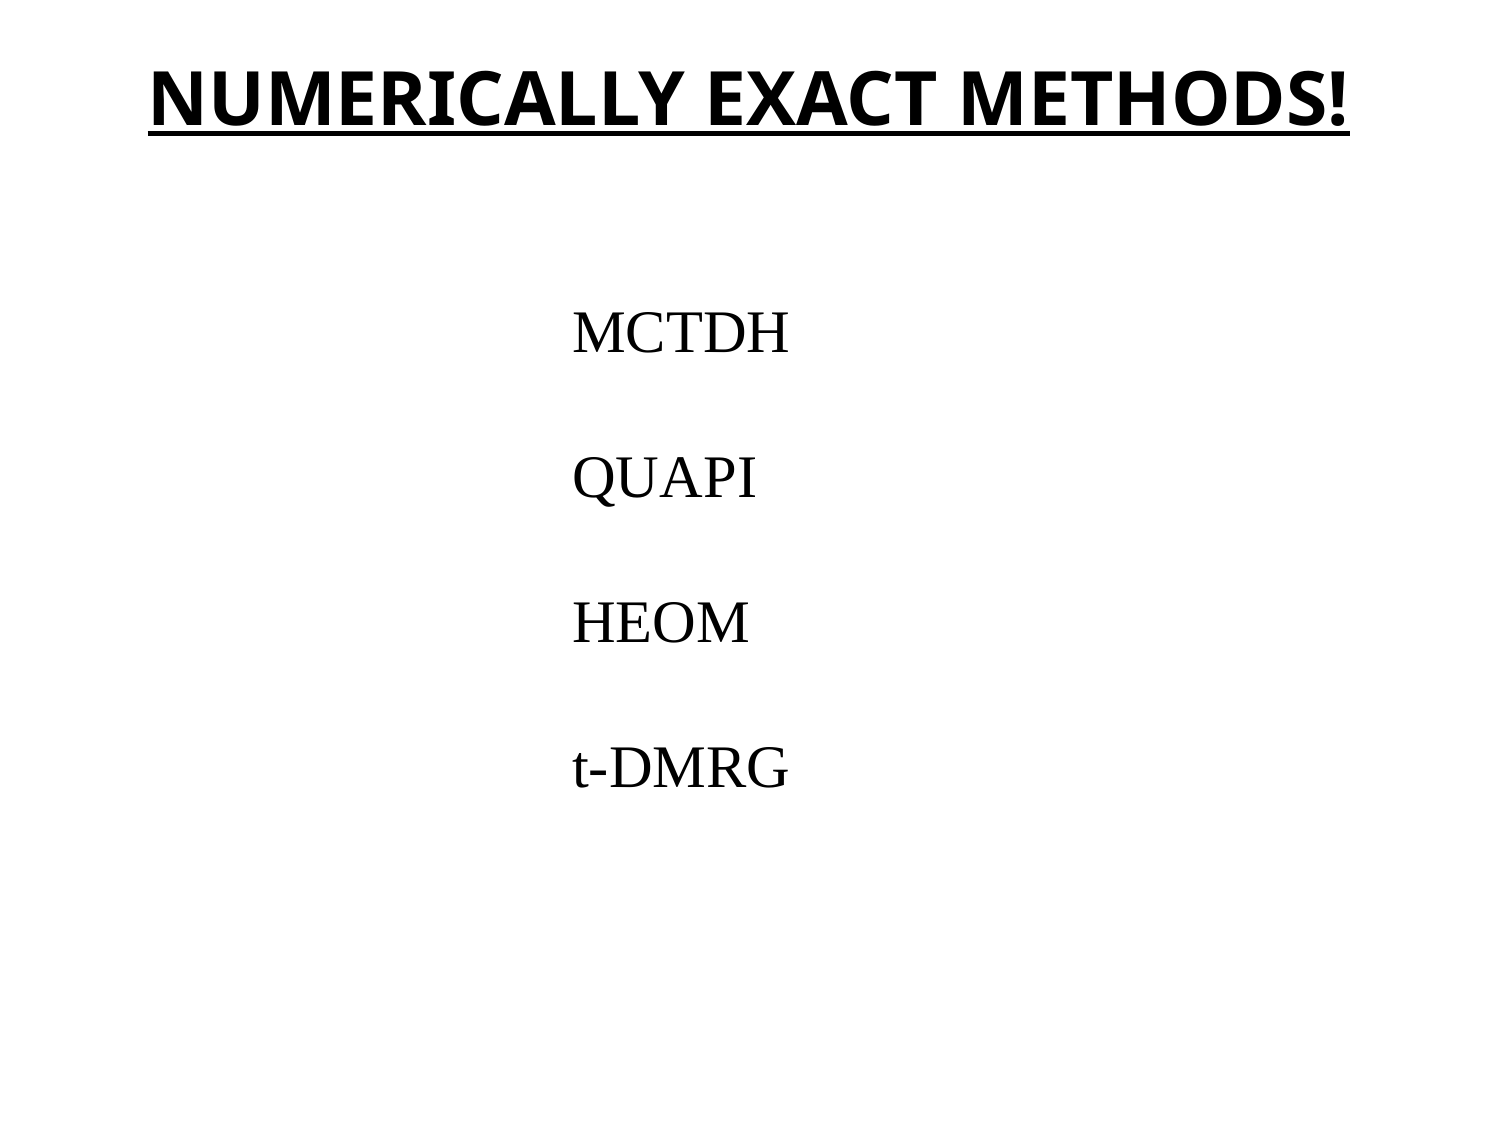

NUMERICALLY EXACT METHODS!
MCTDH
QUAPI
HEOM
t-DMRG